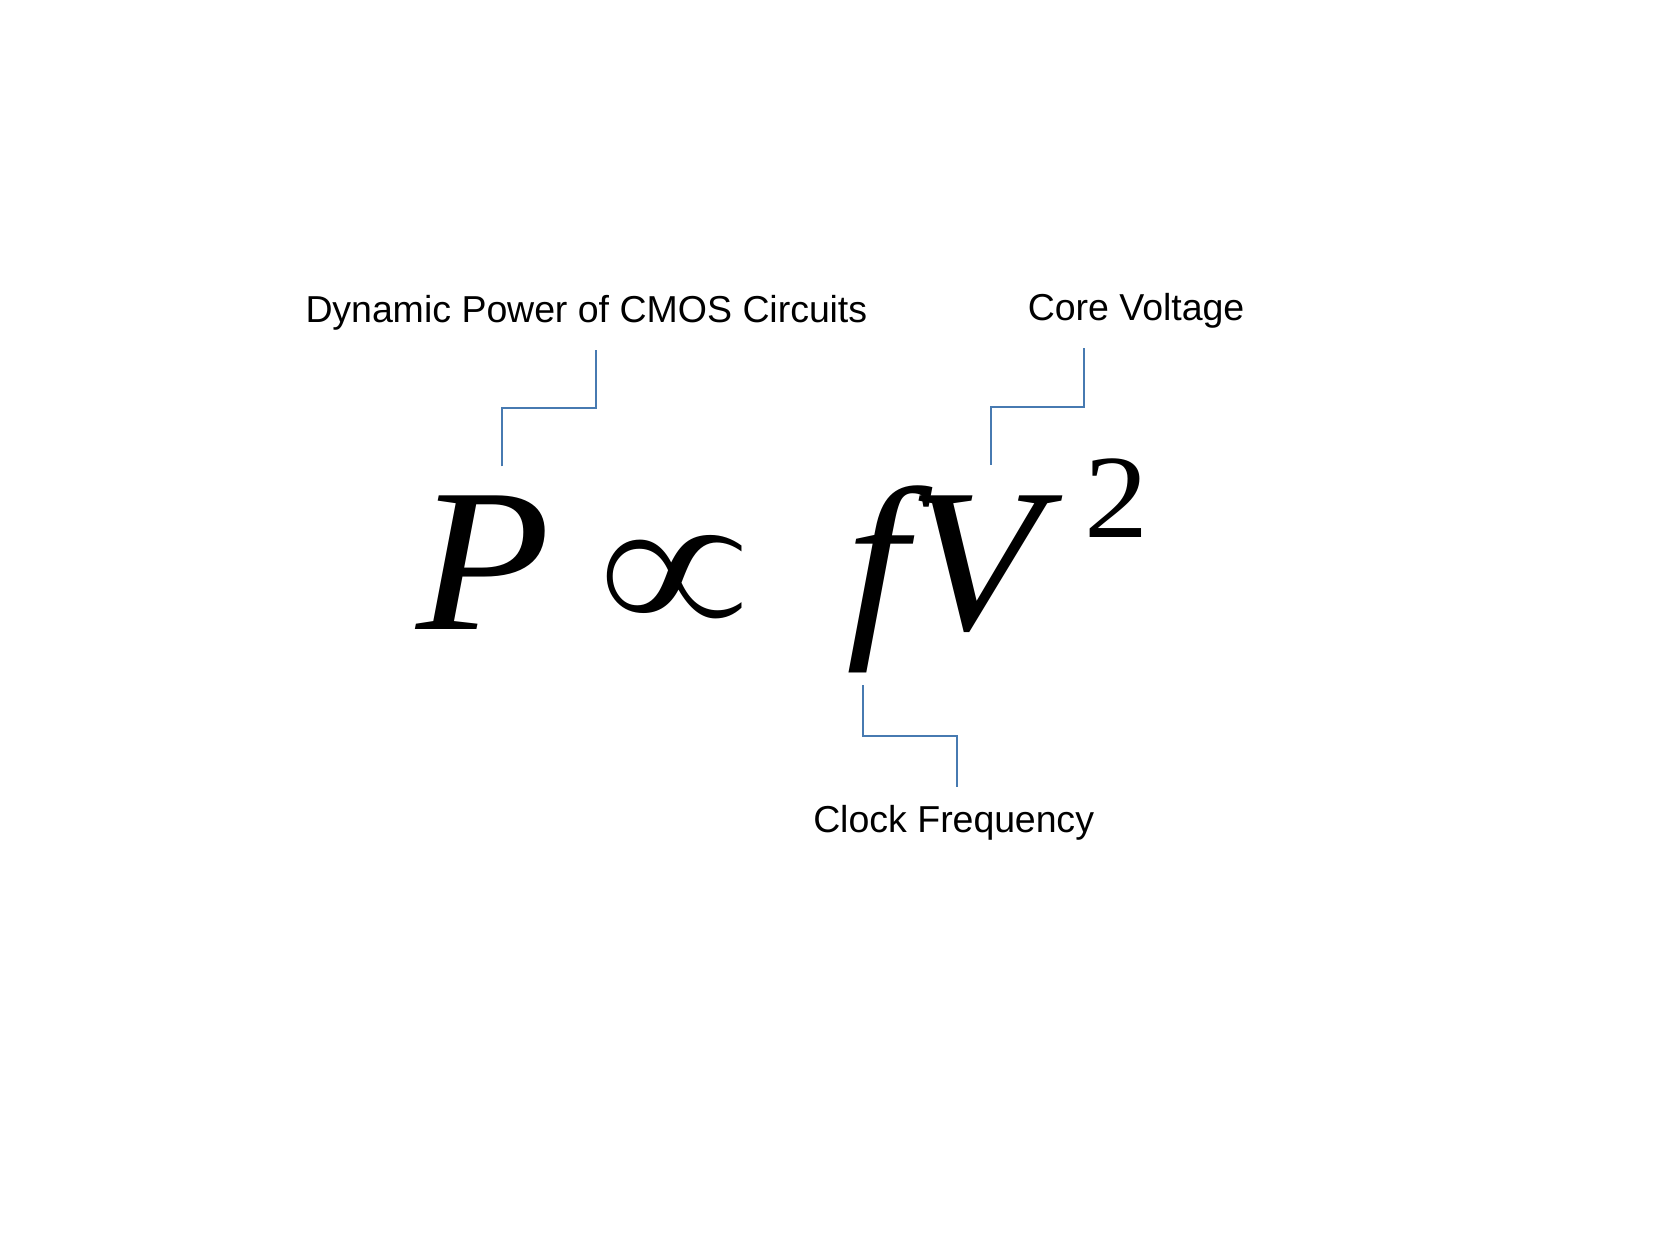

Core Voltage
Dynamic Power of CMOS Circuits
Clock Frequency